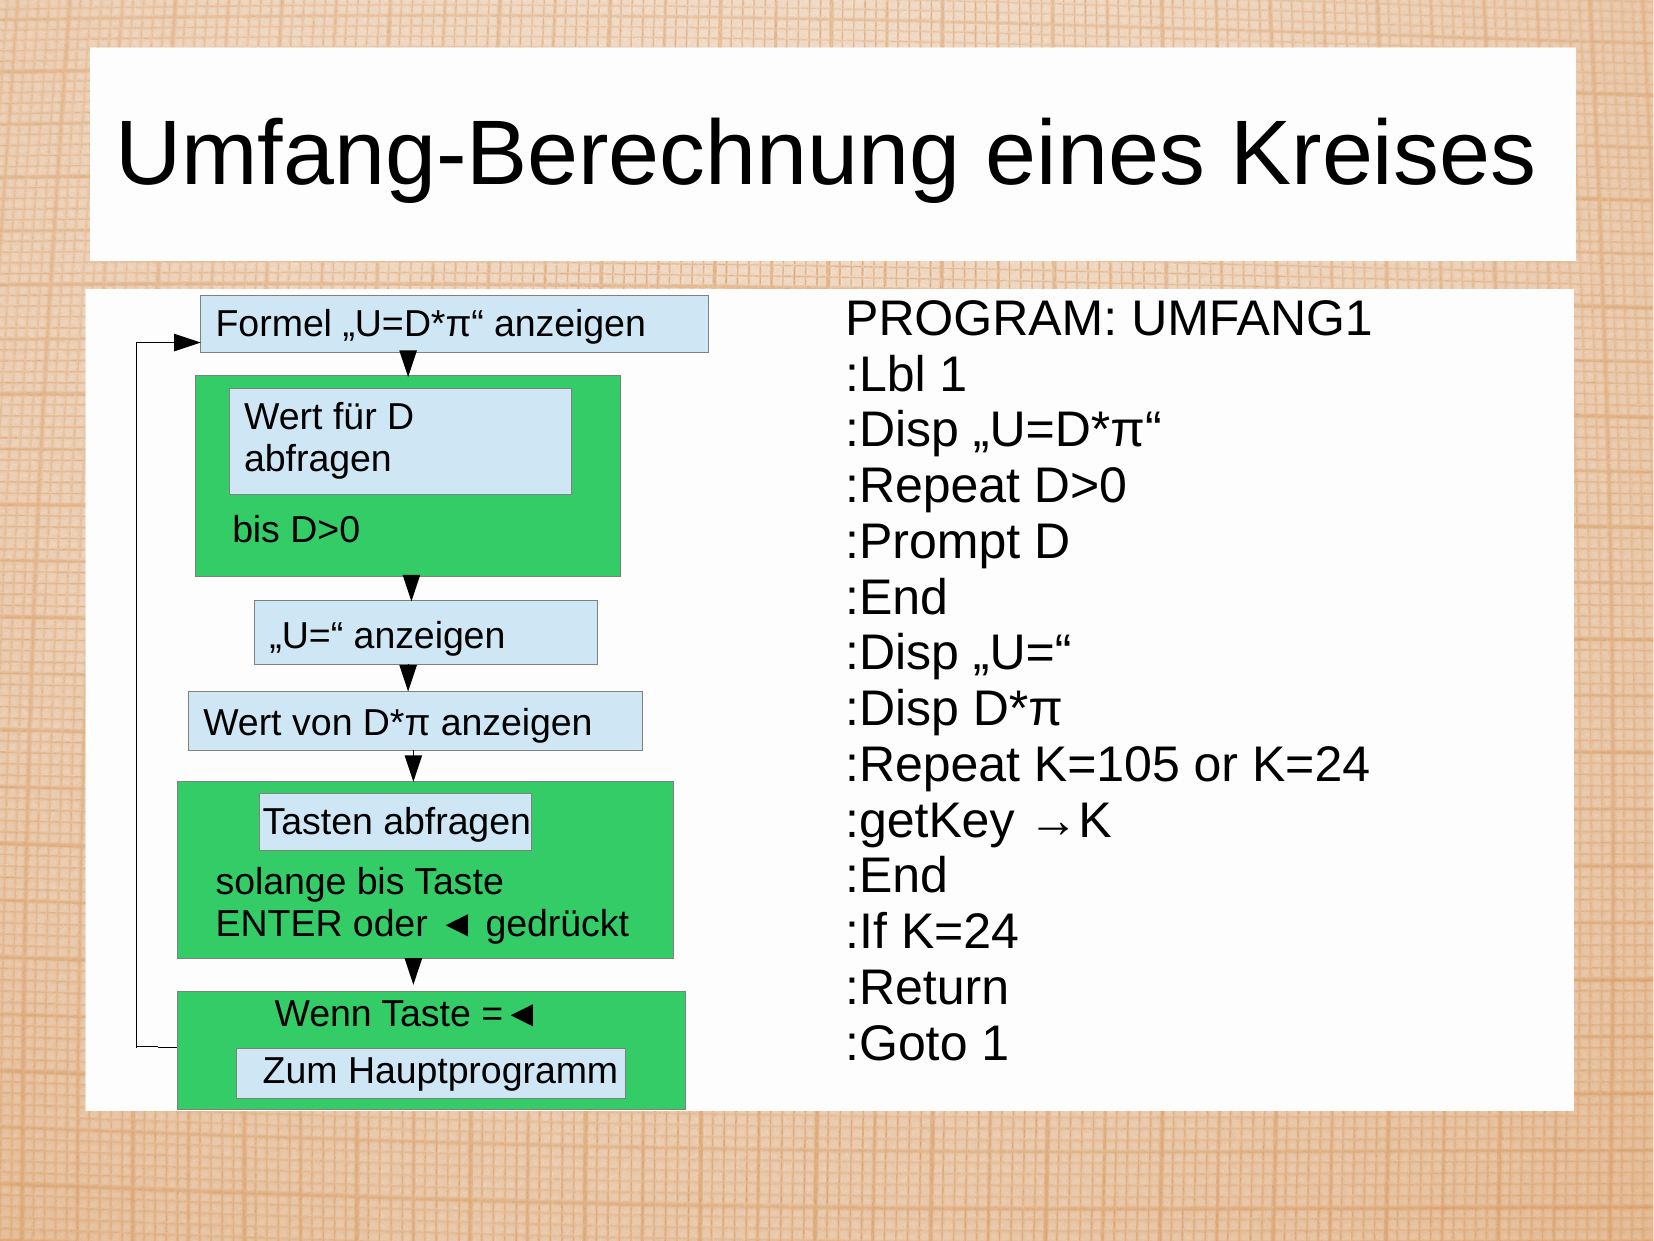

# Umfang-Berechnung eines Kreises
PROGRAM: UMFANG1
:Lbl 1
:Disp „U=D*π“
:Repeat D>0
:Prompt D
:End
:Disp „U=“
:Disp D*π
:Repeat K=105 or K=24
:getKey →K
:End
:If K=24
:Return
:Goto 1
Formel „U=D*π“ anzeigen
Wert für D abfragen
bis D>0
„U=“ anzeigen
Wert von D*π anzeigen
Tasten abfragen
solange bis Taste ENTER oder ◄ gedrückt
Wenn Taste =◄
Zum Hauptprogramm